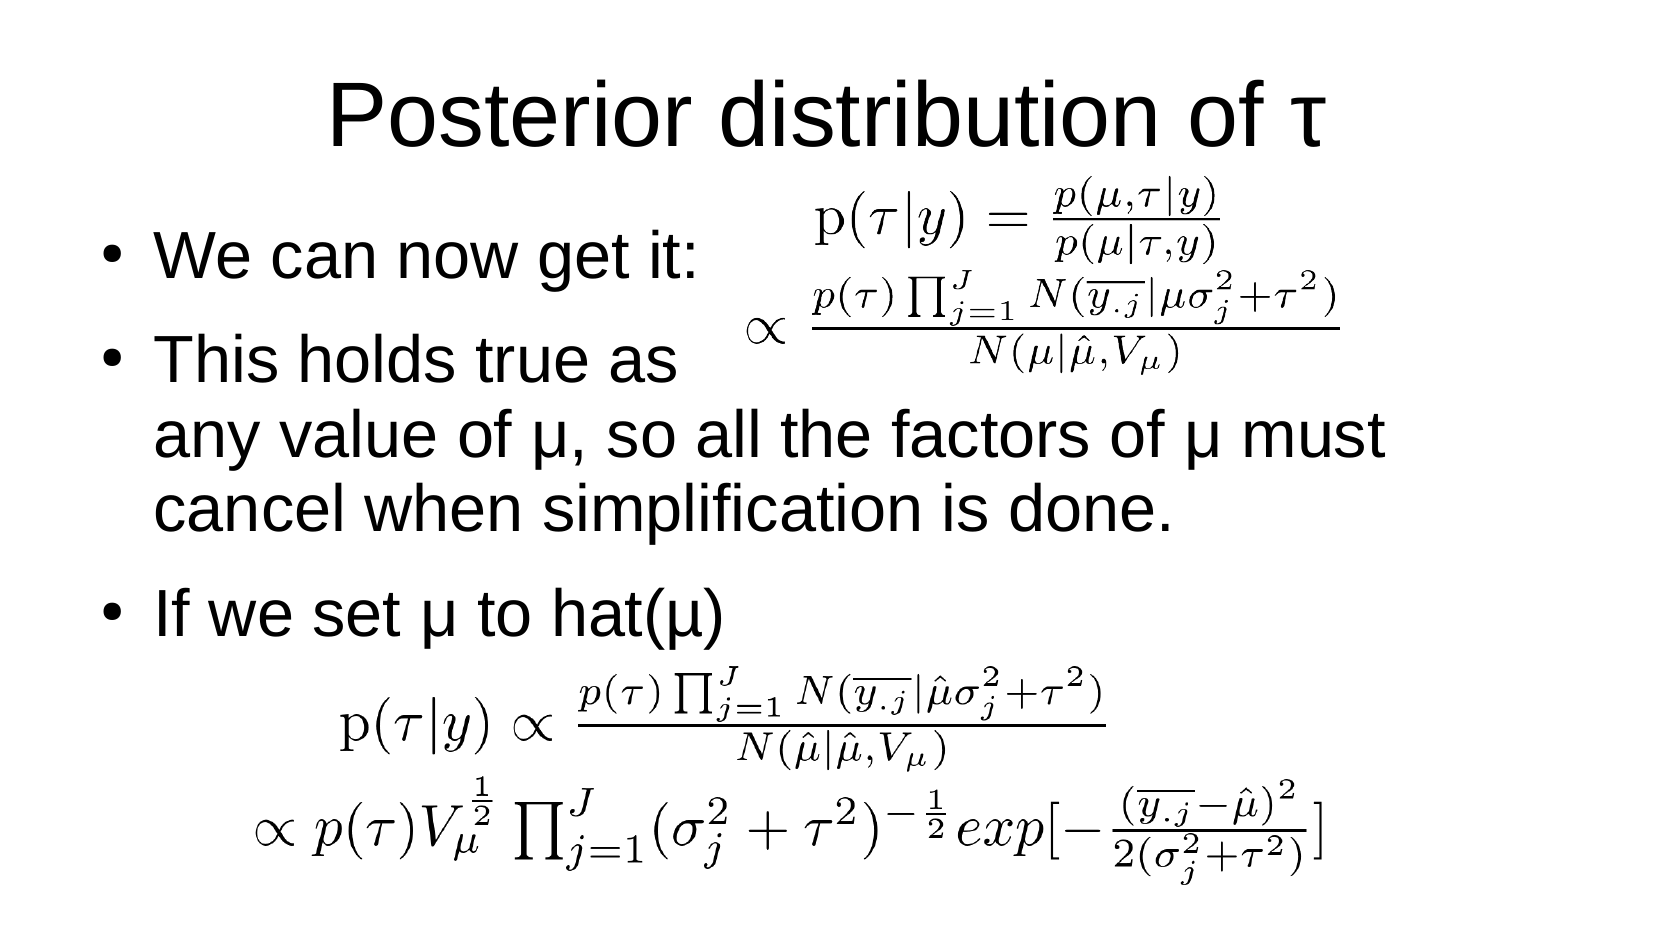

# Posterior distribution of τ
We can now get it:
This holds true as
any value of μ, so all the factors of μ must cancel when simplification is done.
If we set μ to hat(µ)